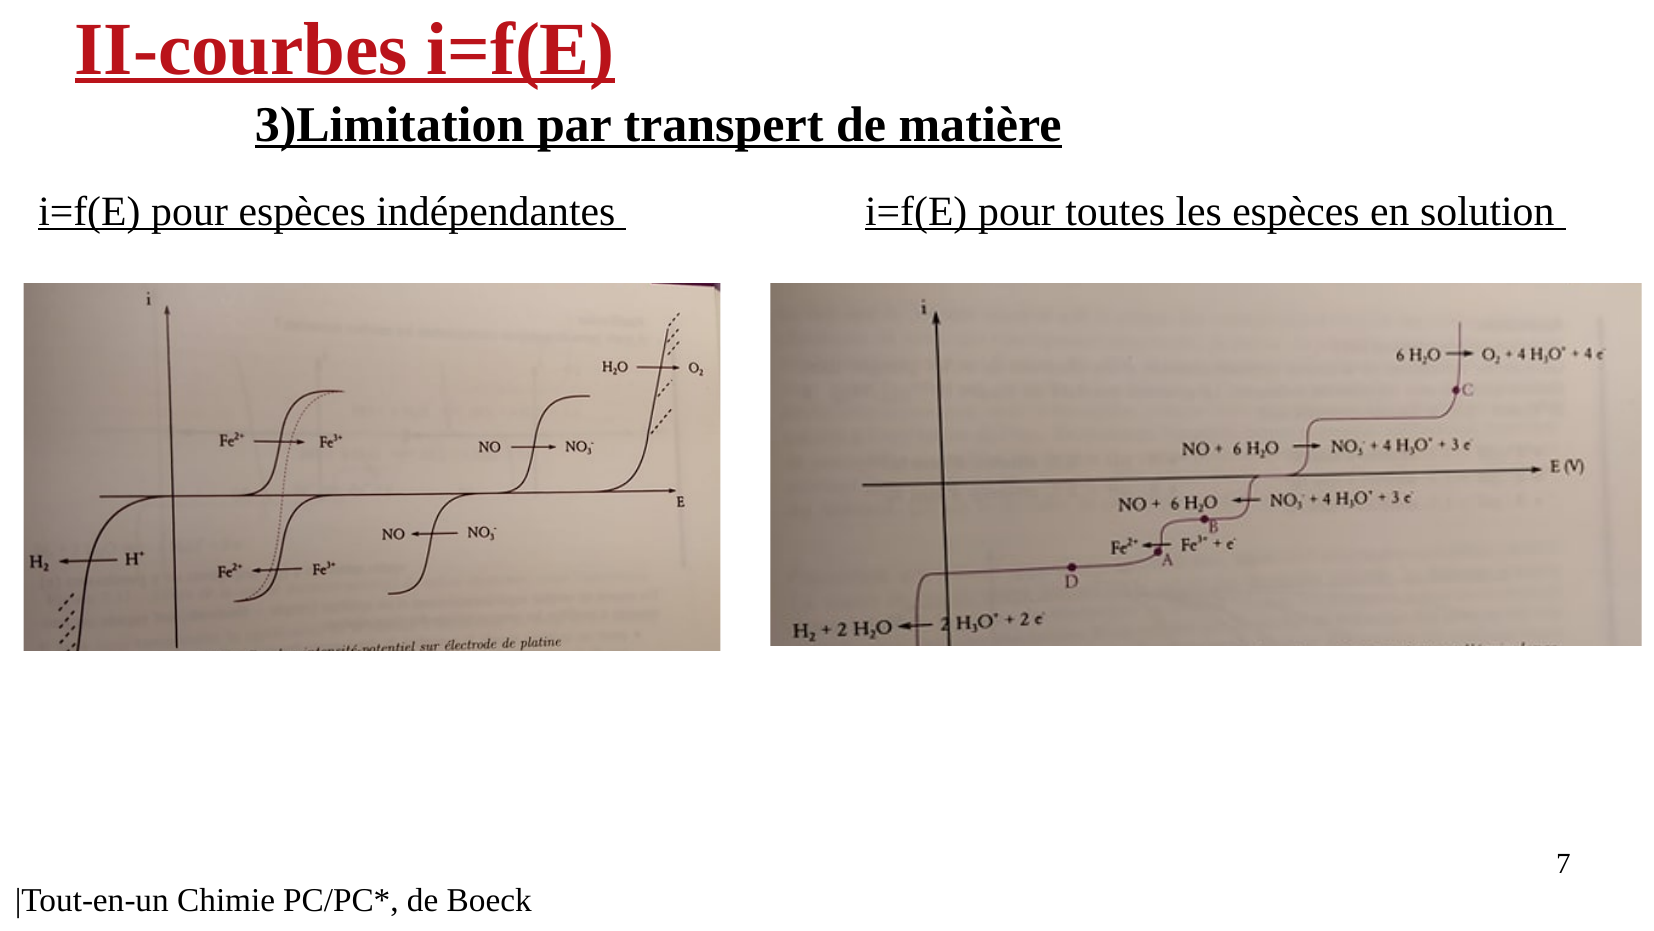

II-courbes i=f(E)
3)Limitation par transpert de matière
i=f(E) pour espèces indépendantes
i=f(E) pour toutes les espèces en solution
7
|Tout-en-un Chimie PC/PC*, de Boeck